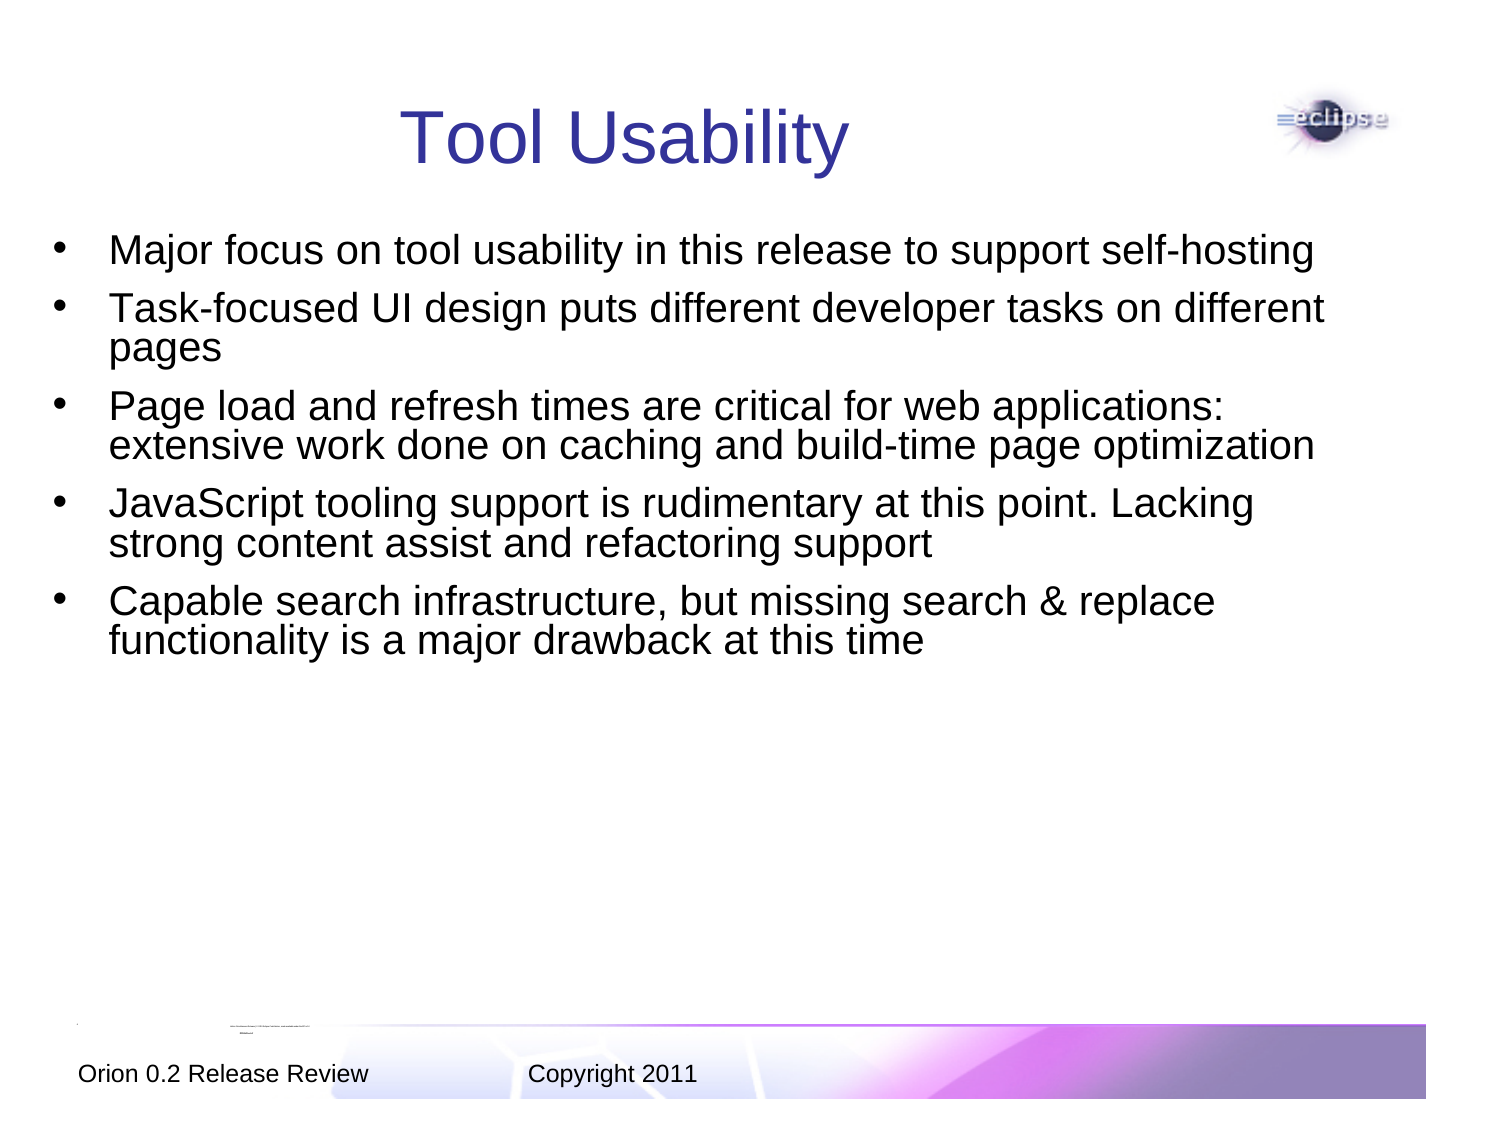

# Tool Usability
Major focus on tool usability in this release to support self-hosting
Task-focused UI design puts different developer tasks on different pages
Page load and refresh times are critical for web applications: extensive work done on caching and build-time page optimization
JavaScript tooling support is rudimentary at this point. Lacking strong content assist and refactoring support
Capable search infrastructure, but missing search & replace functionality is a major drawback at this time
6
Copyright 2011